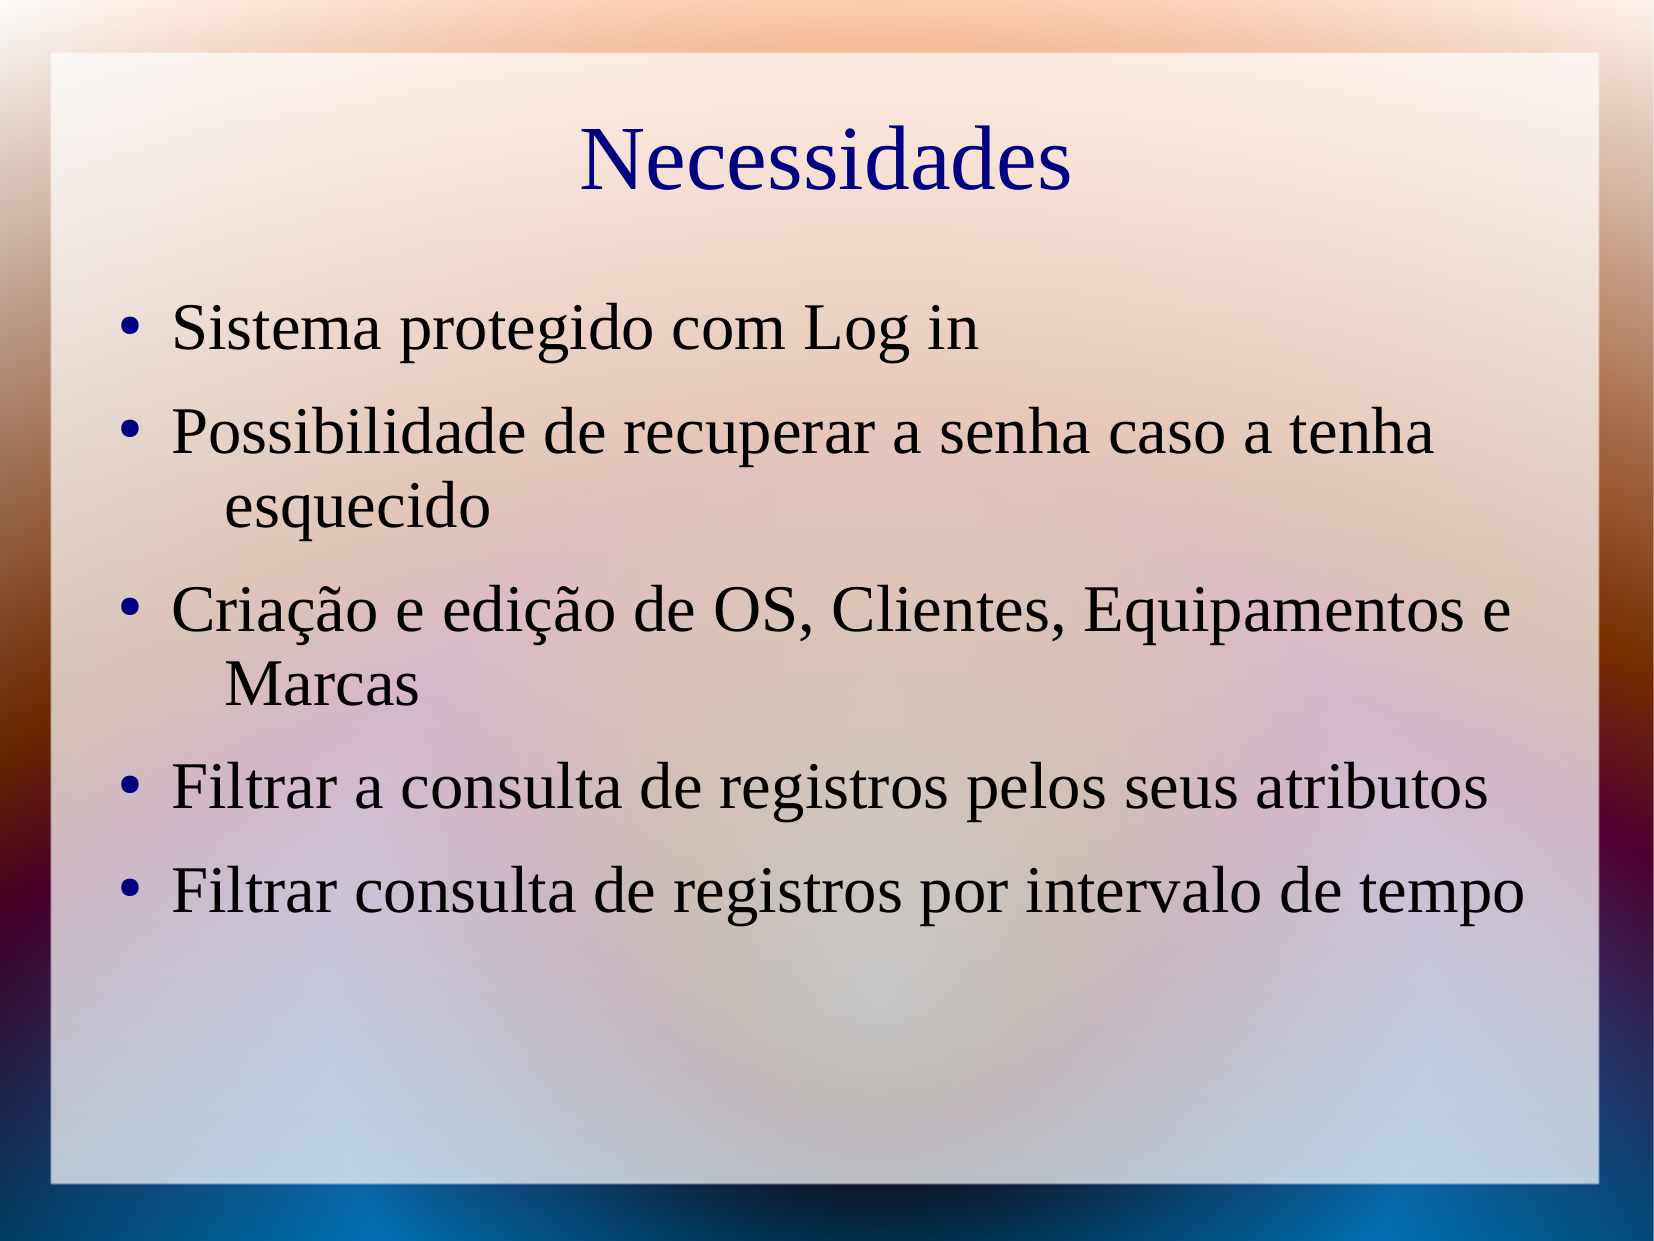

# Necessidades
Sistema protegido com Log in
Possibilidade de recuperar a senha caso a tenha esquecido
Criação e edição de OS, Clientes, Equipamentos e Marcas
Filtrar a consulta de registros pelos seus atributos
Filtrar consulta de registros por intervalo de tempo